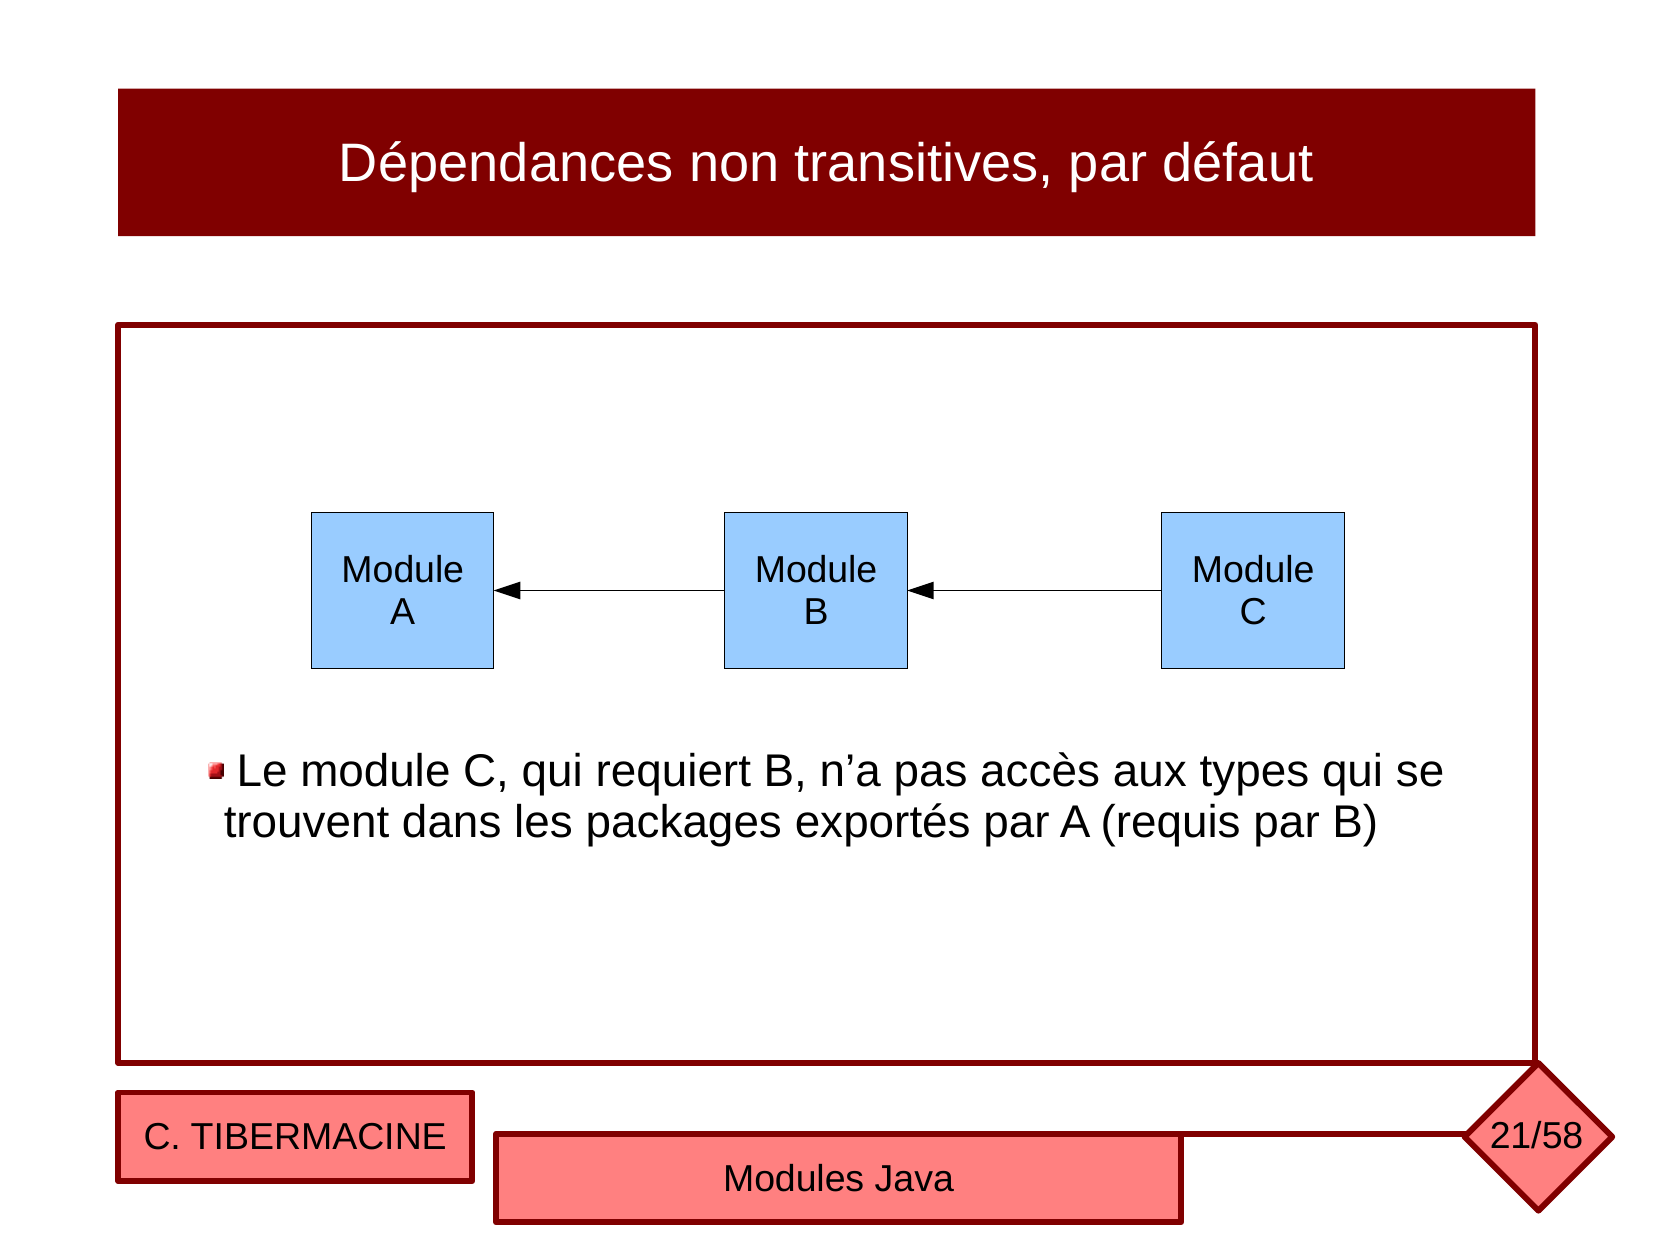

Dépendances non transitives, par défaut
 Le module C, qui requiert B, n’a pas accès aux types qui se
trouvent dans les packages exportés par A (requis par B)
Module A
Module B
Module C
C. TIBERMACINE
Modules Java